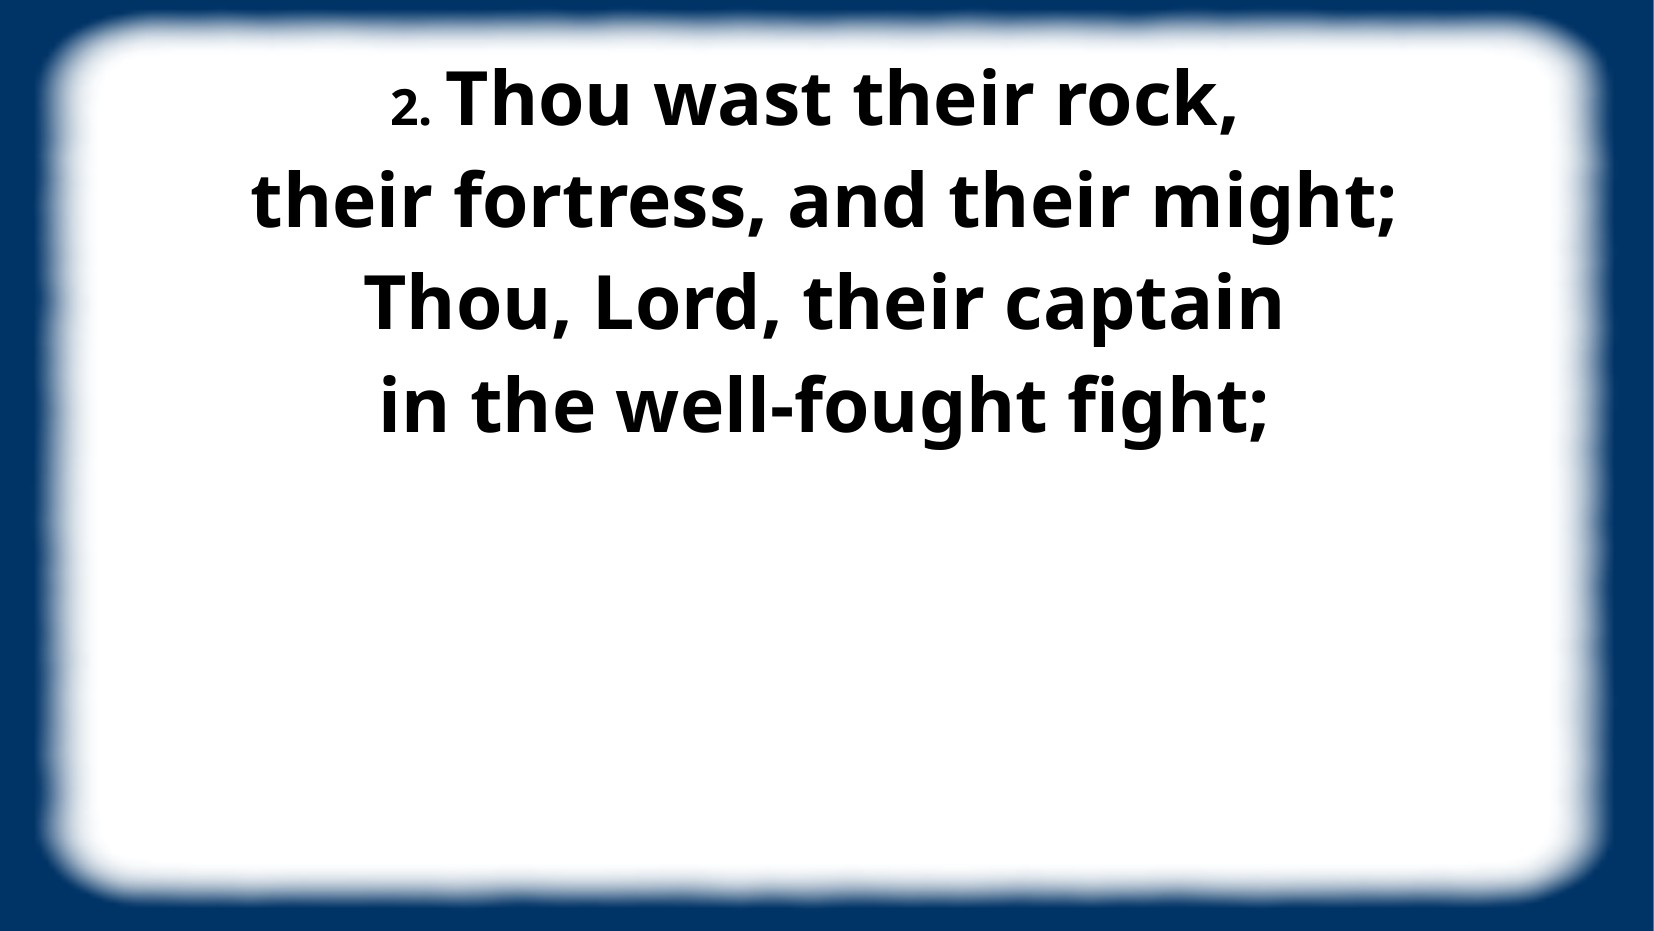

# 2. Thou wast their rock, their fortress, and their might; Thou, Lord, their captain in the well-fought fight;